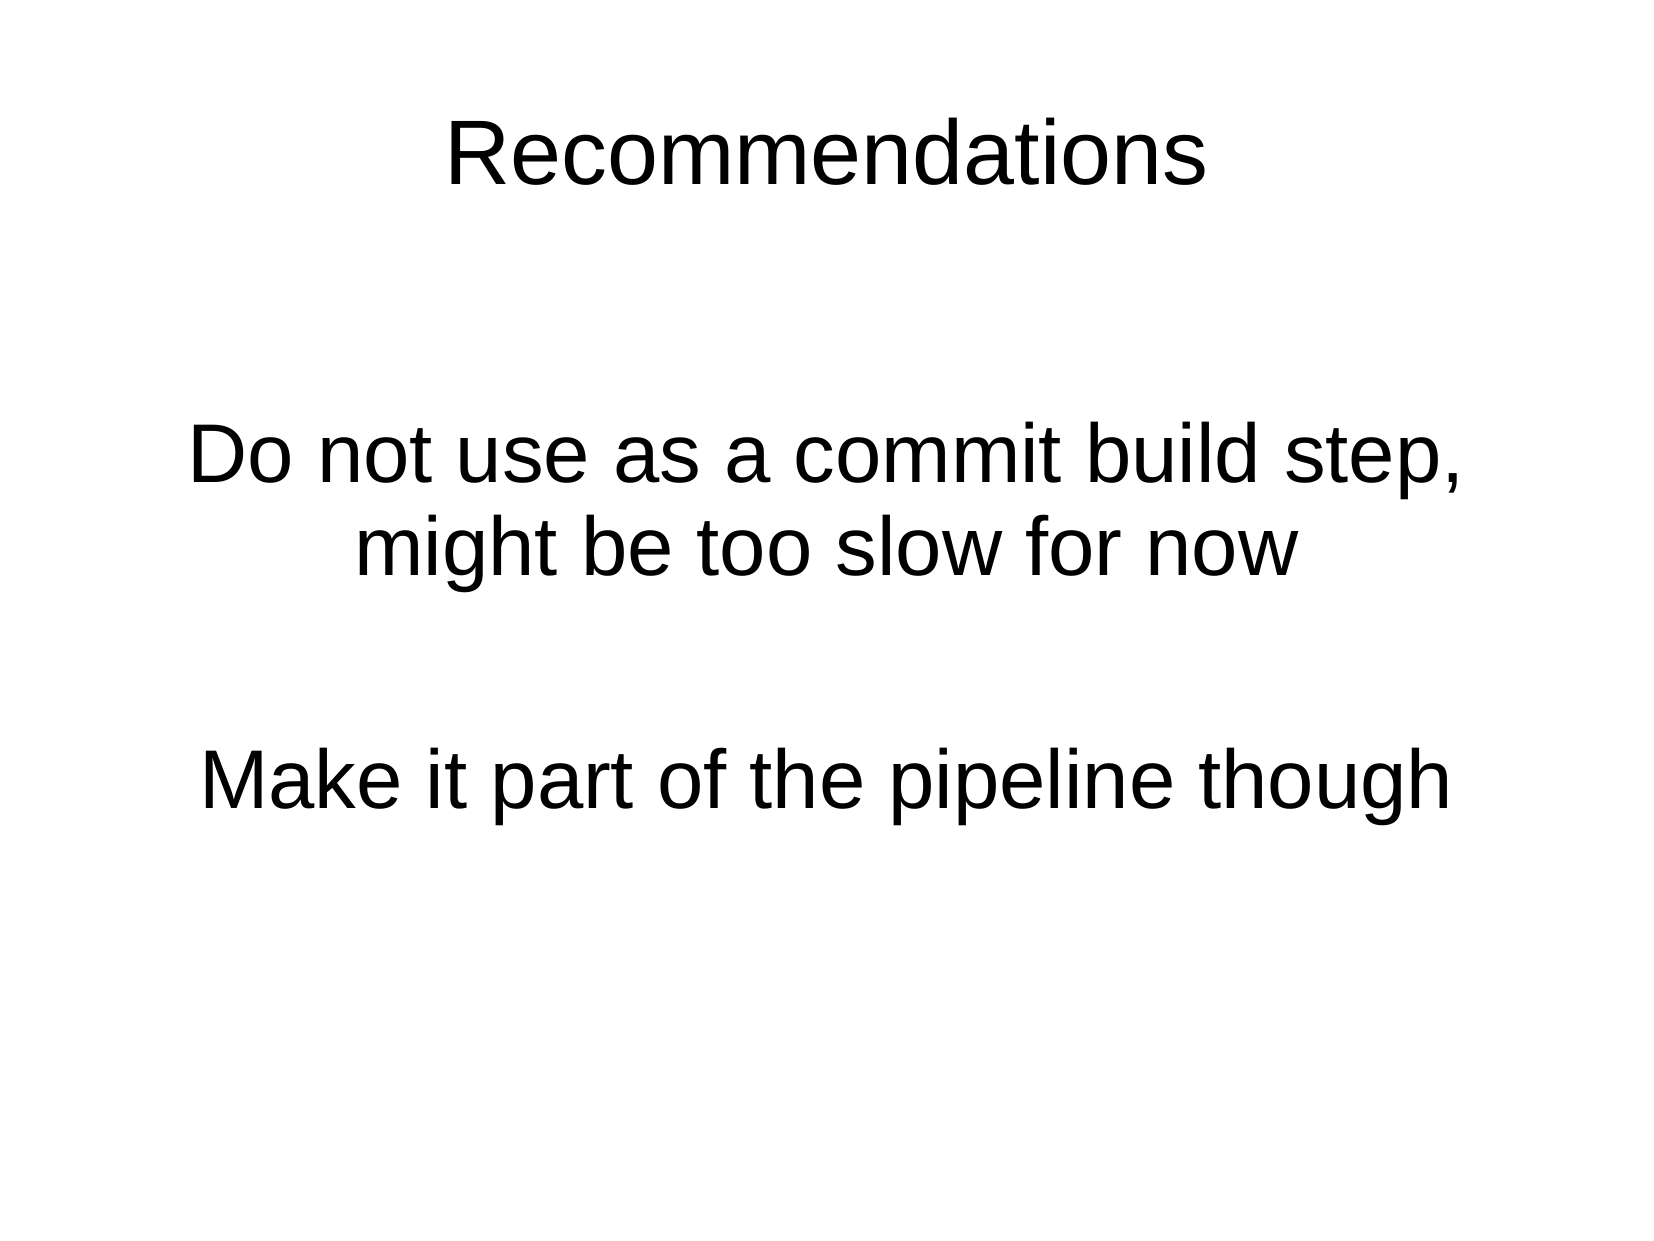

# Recommendations
Do not use as a commit build step, might be too slow for now
Make it part of the pipeline though